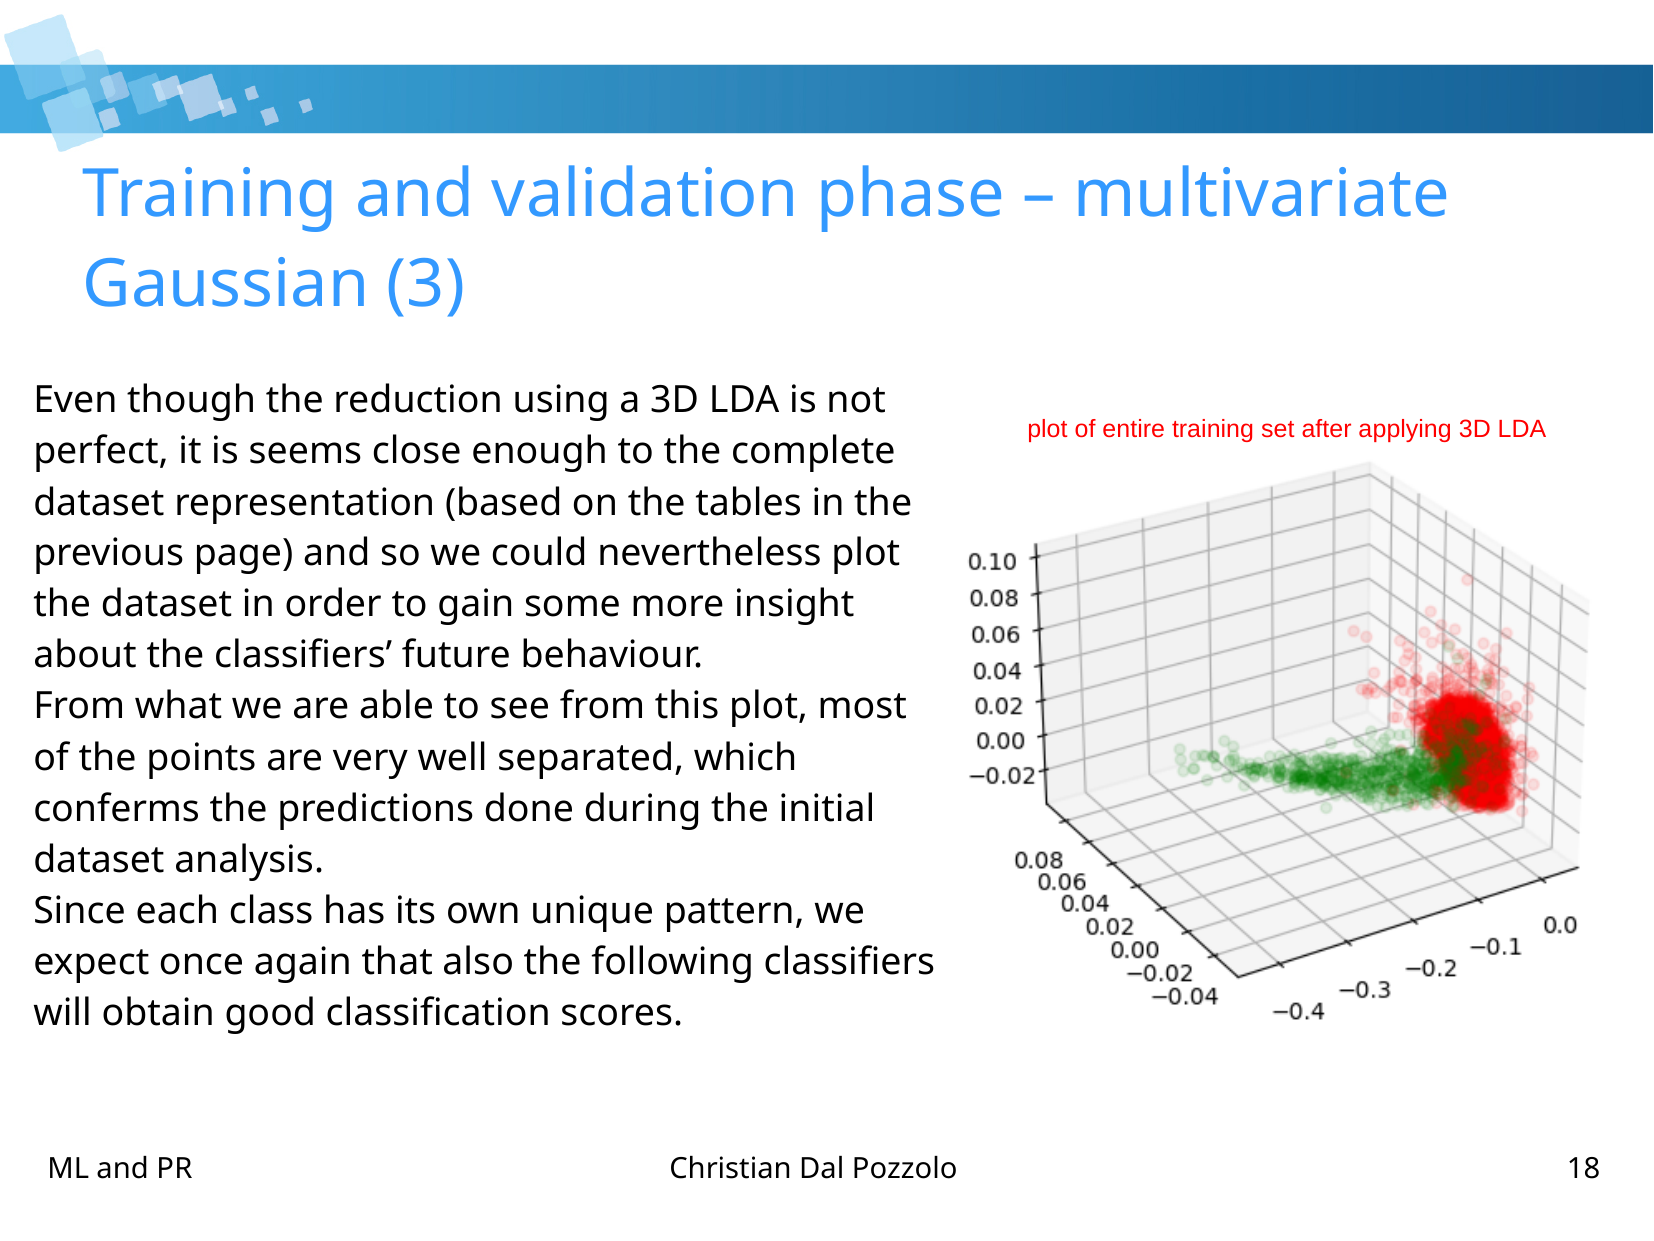

# Training and validation phase – multivariate Gaussian (3)
Even though the reduction using a 3D LDA is not perfect, it is seems close enough to the complete dataset representation (based on the tables in the previous page) and so we could nevertheless plot the dataset in order to gain some more insight about the classifiers’ future behaviour.
From what we are able to see from this plot, most of the points are very well separated, which conferms the predictions done during the initial dataset analysis.
Since each class has its own unique pattern, we expect once again that also the following classifiers will obtain good classification scores.
plot of entire training set after applying 3D LDA
ML and PR
Christian Dal Pozzolo
18